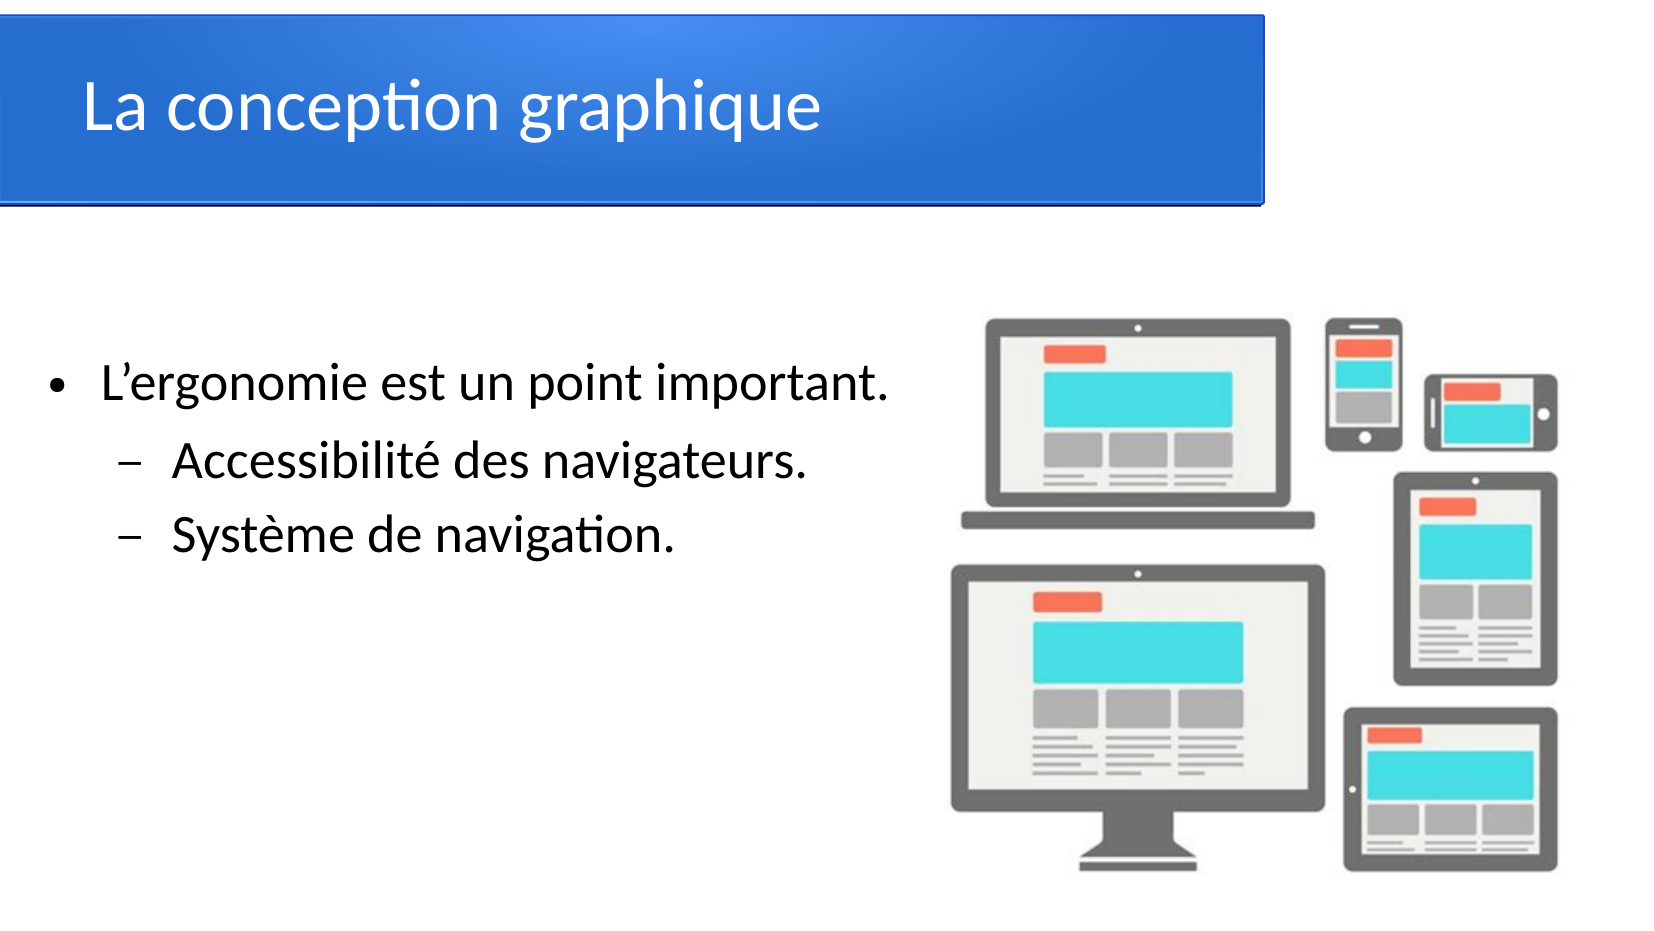

# La conception graphique
L’ergonomie est un point important.
Accessibilité des navigateurs.
Système de navigation.